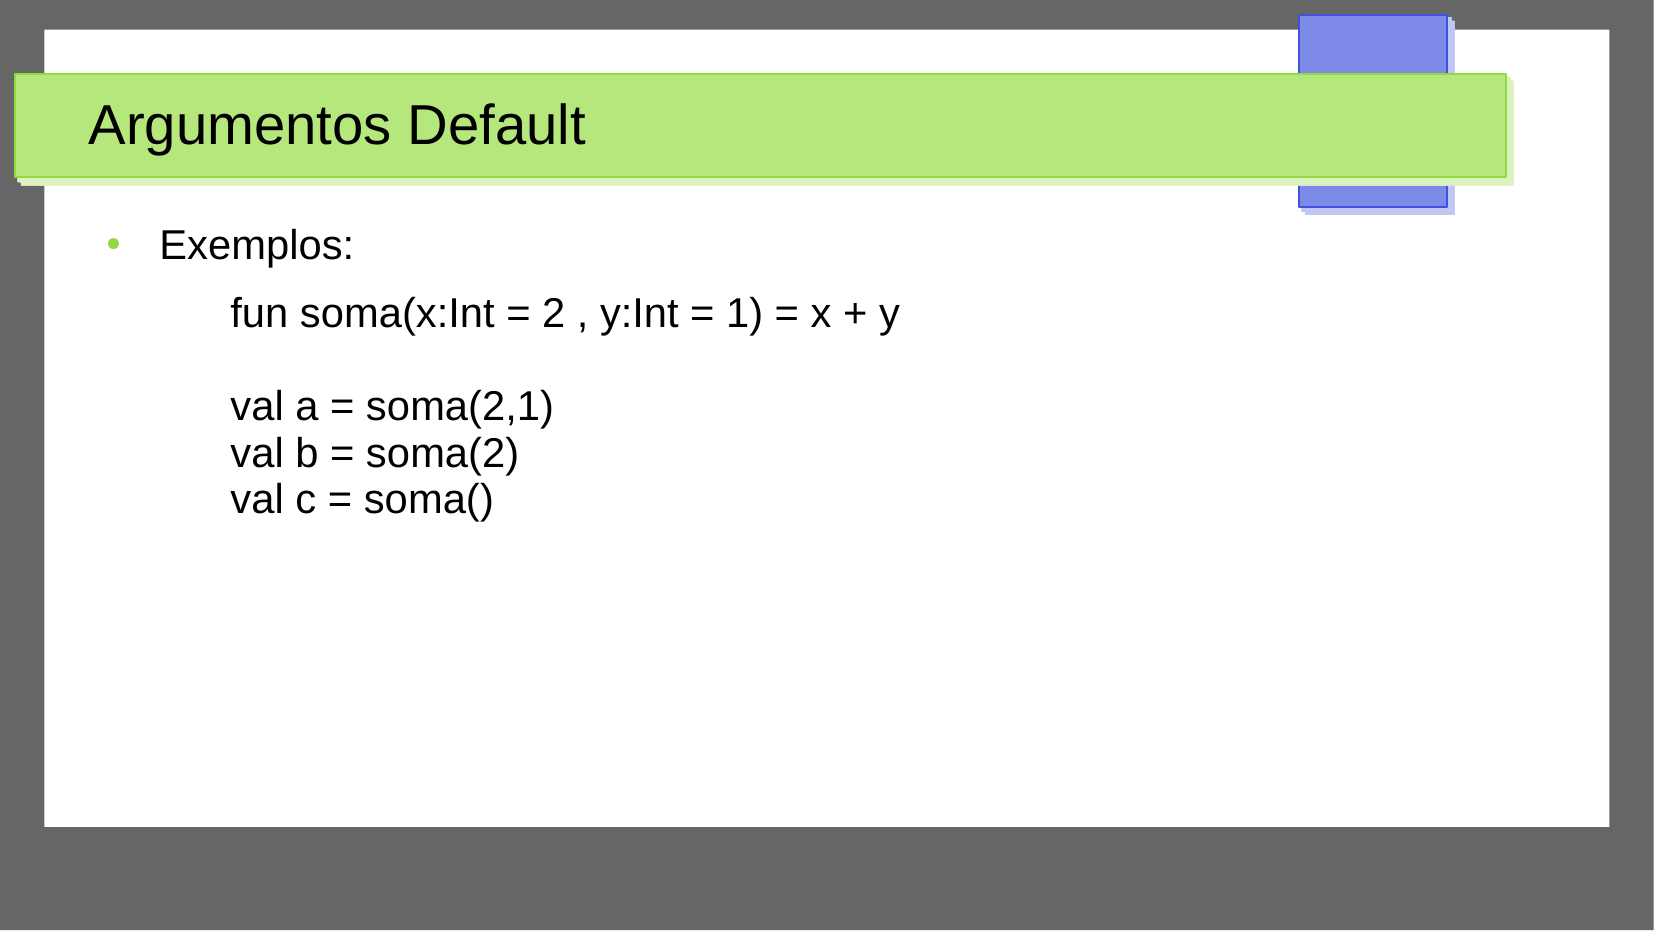

# Argumentos Default
Exemplos:
fun soma(x:Int = 2 , y:Int = 1) = x + y
val a = soma(2,1)
val b = soma(2)
val c = soma()